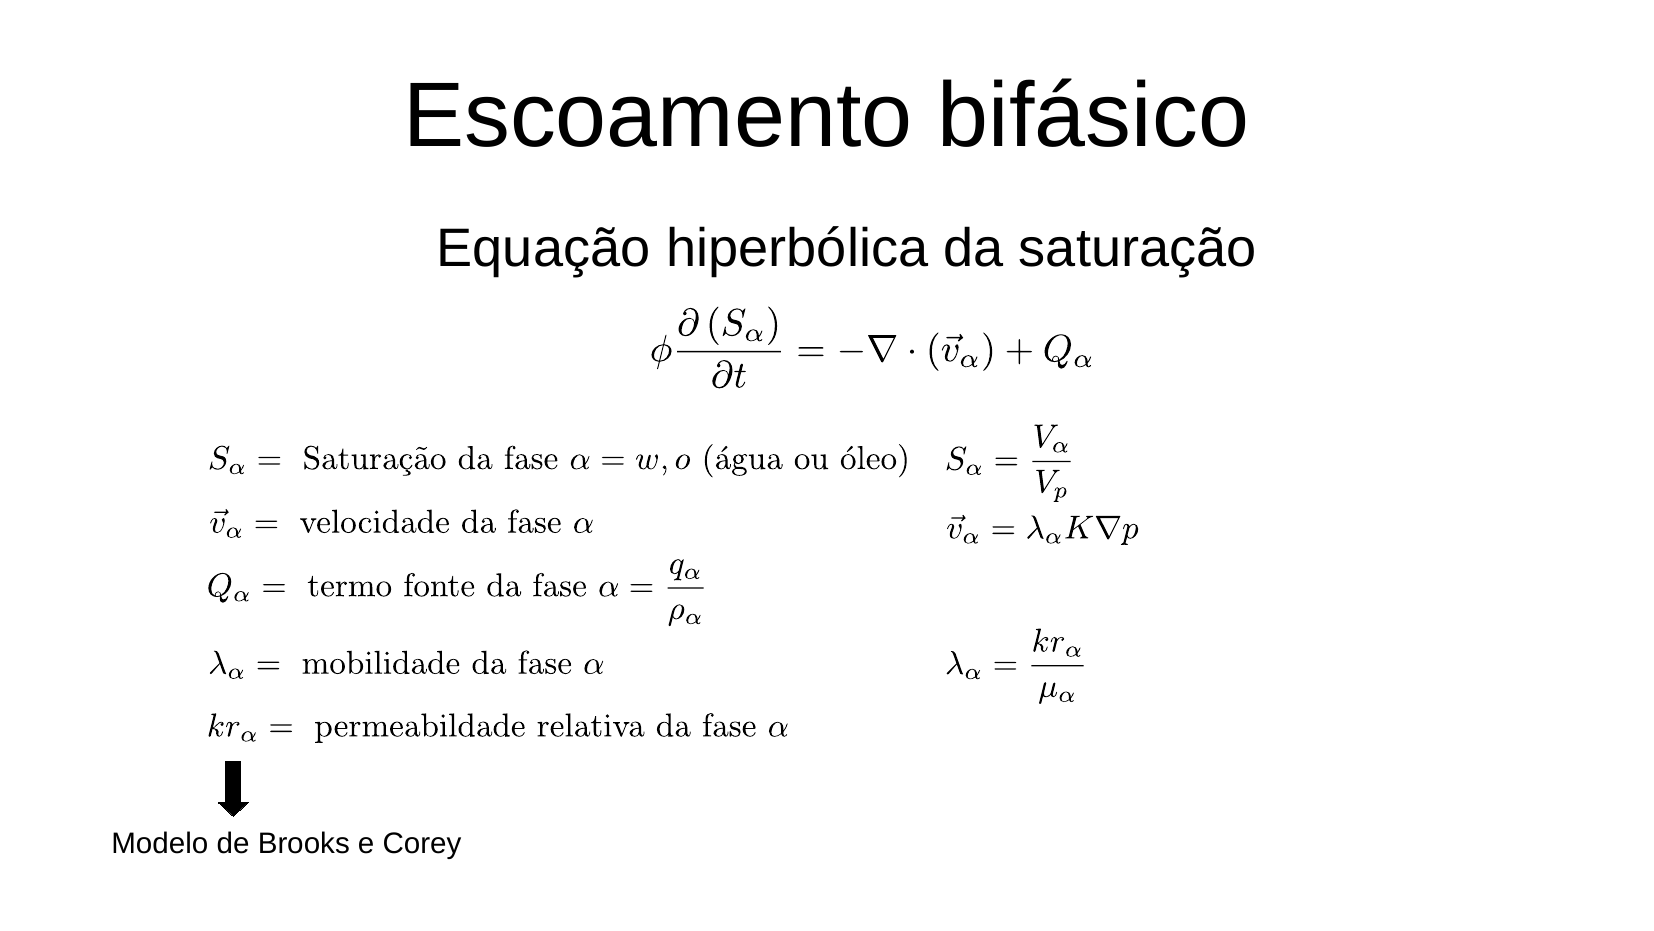

# Escoamento bifásico
Equação hiperbólica da saturação
Modelo de Brooks e Corey